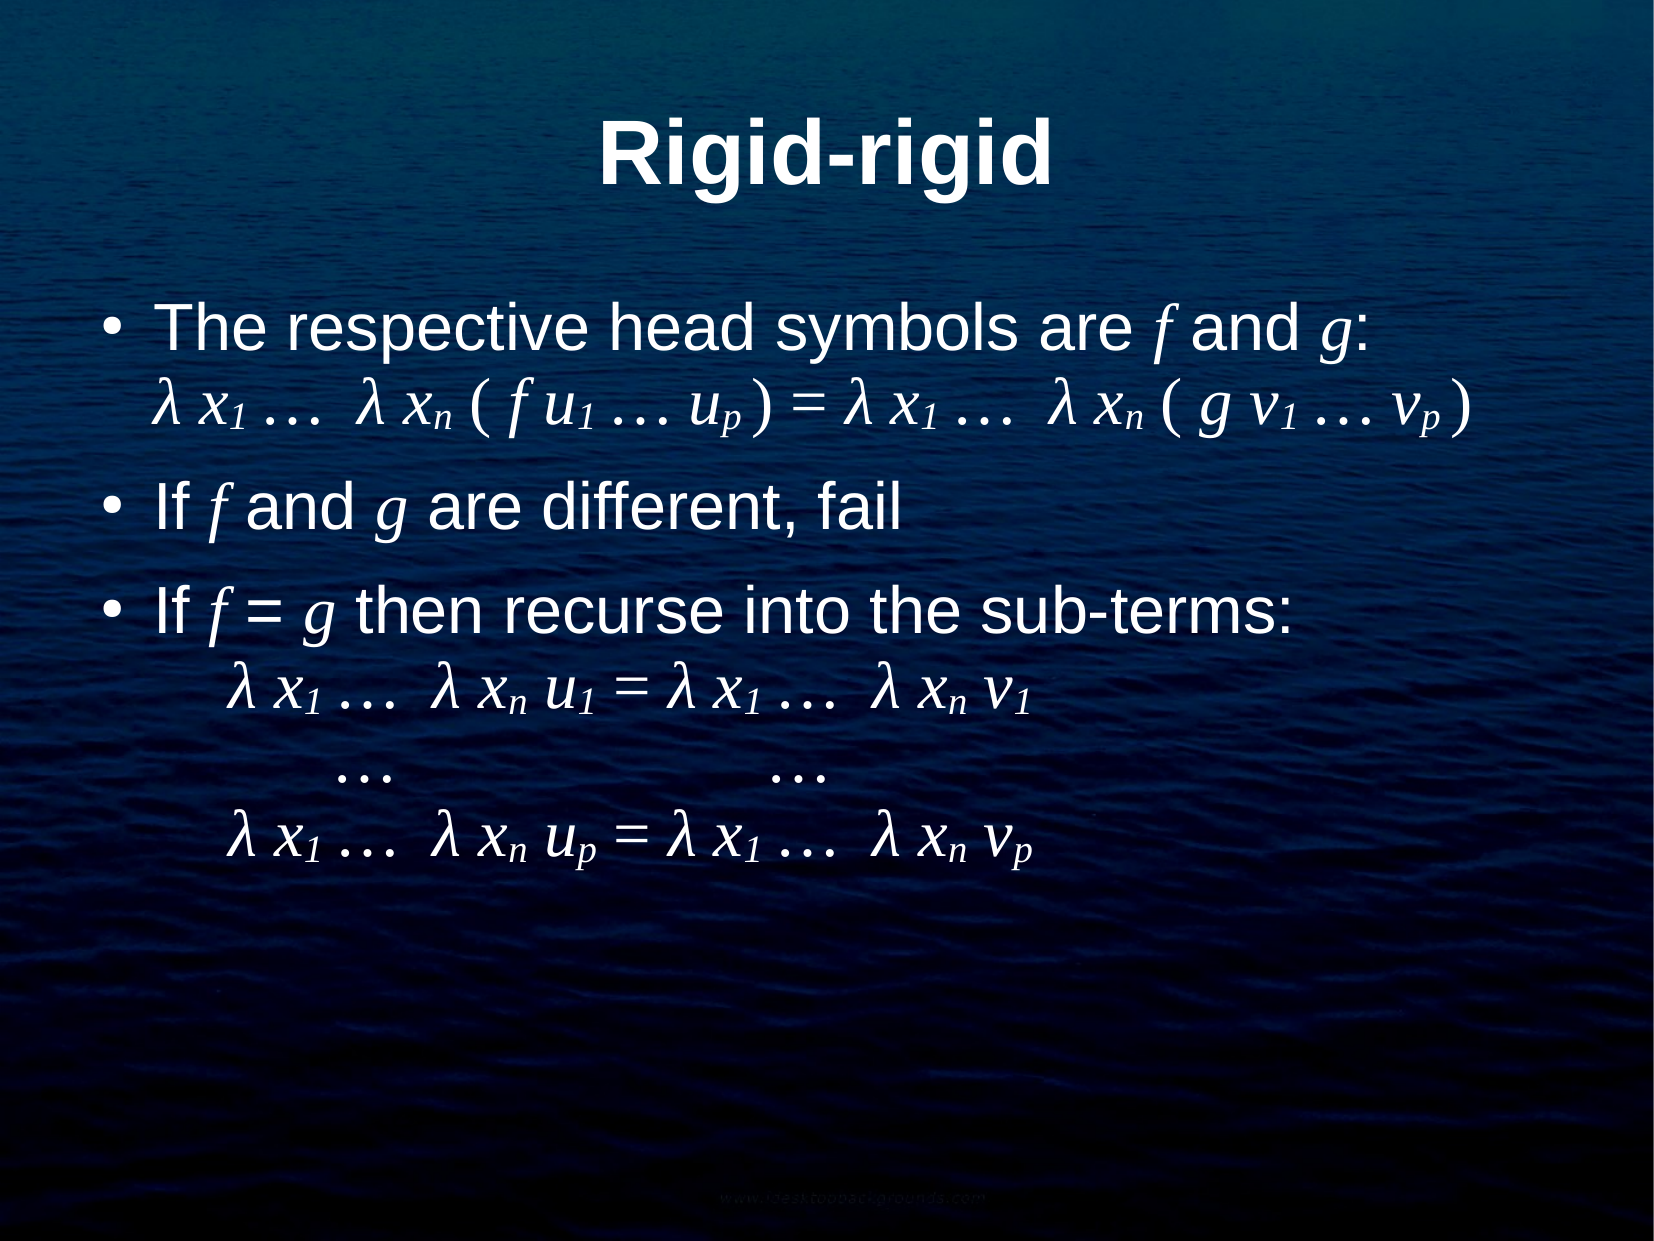

# Rigid-rigid
The respective head symbols are f and g:
λ x1 … λ xn ( f u1 … up ) = λ x1 … λ xn ( g v1 … vp )
If f and g are different, fail
If f = g then recurse into the sub-terms:
	λ x1 … λ xn u1 = λ x1 … λ xn v1
		 … 					 …
	λ x1 … λ xn up = λ x1 … λ xn vp